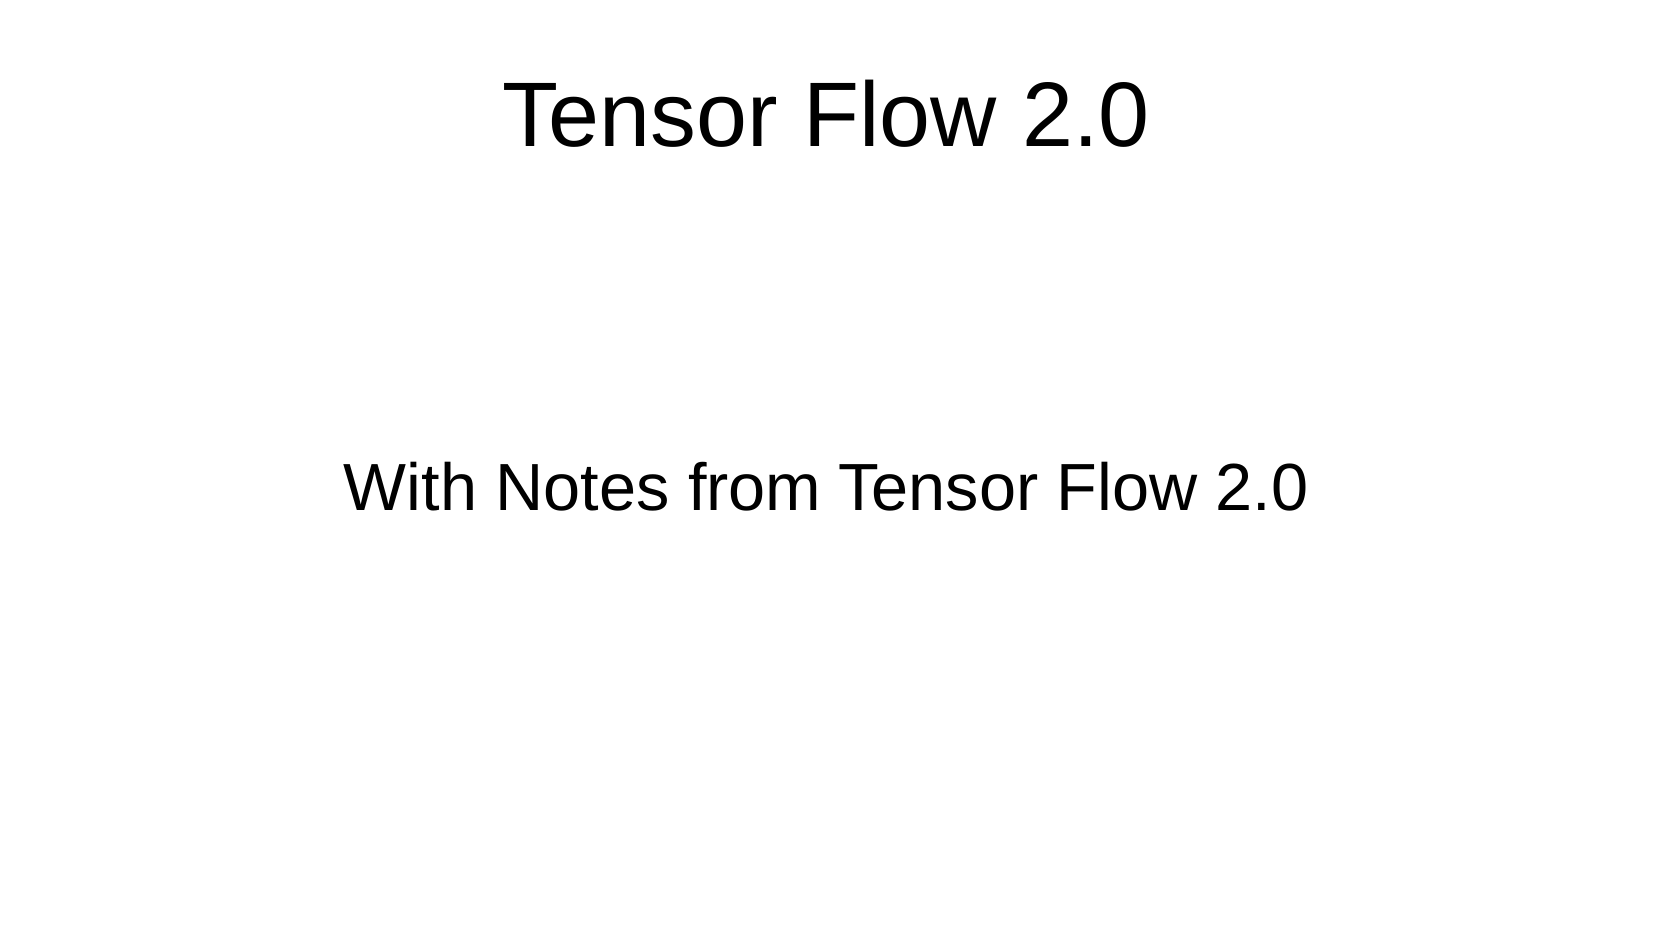

# Tensor Flow 2.0
With Notes from Tensor Flow 2.0